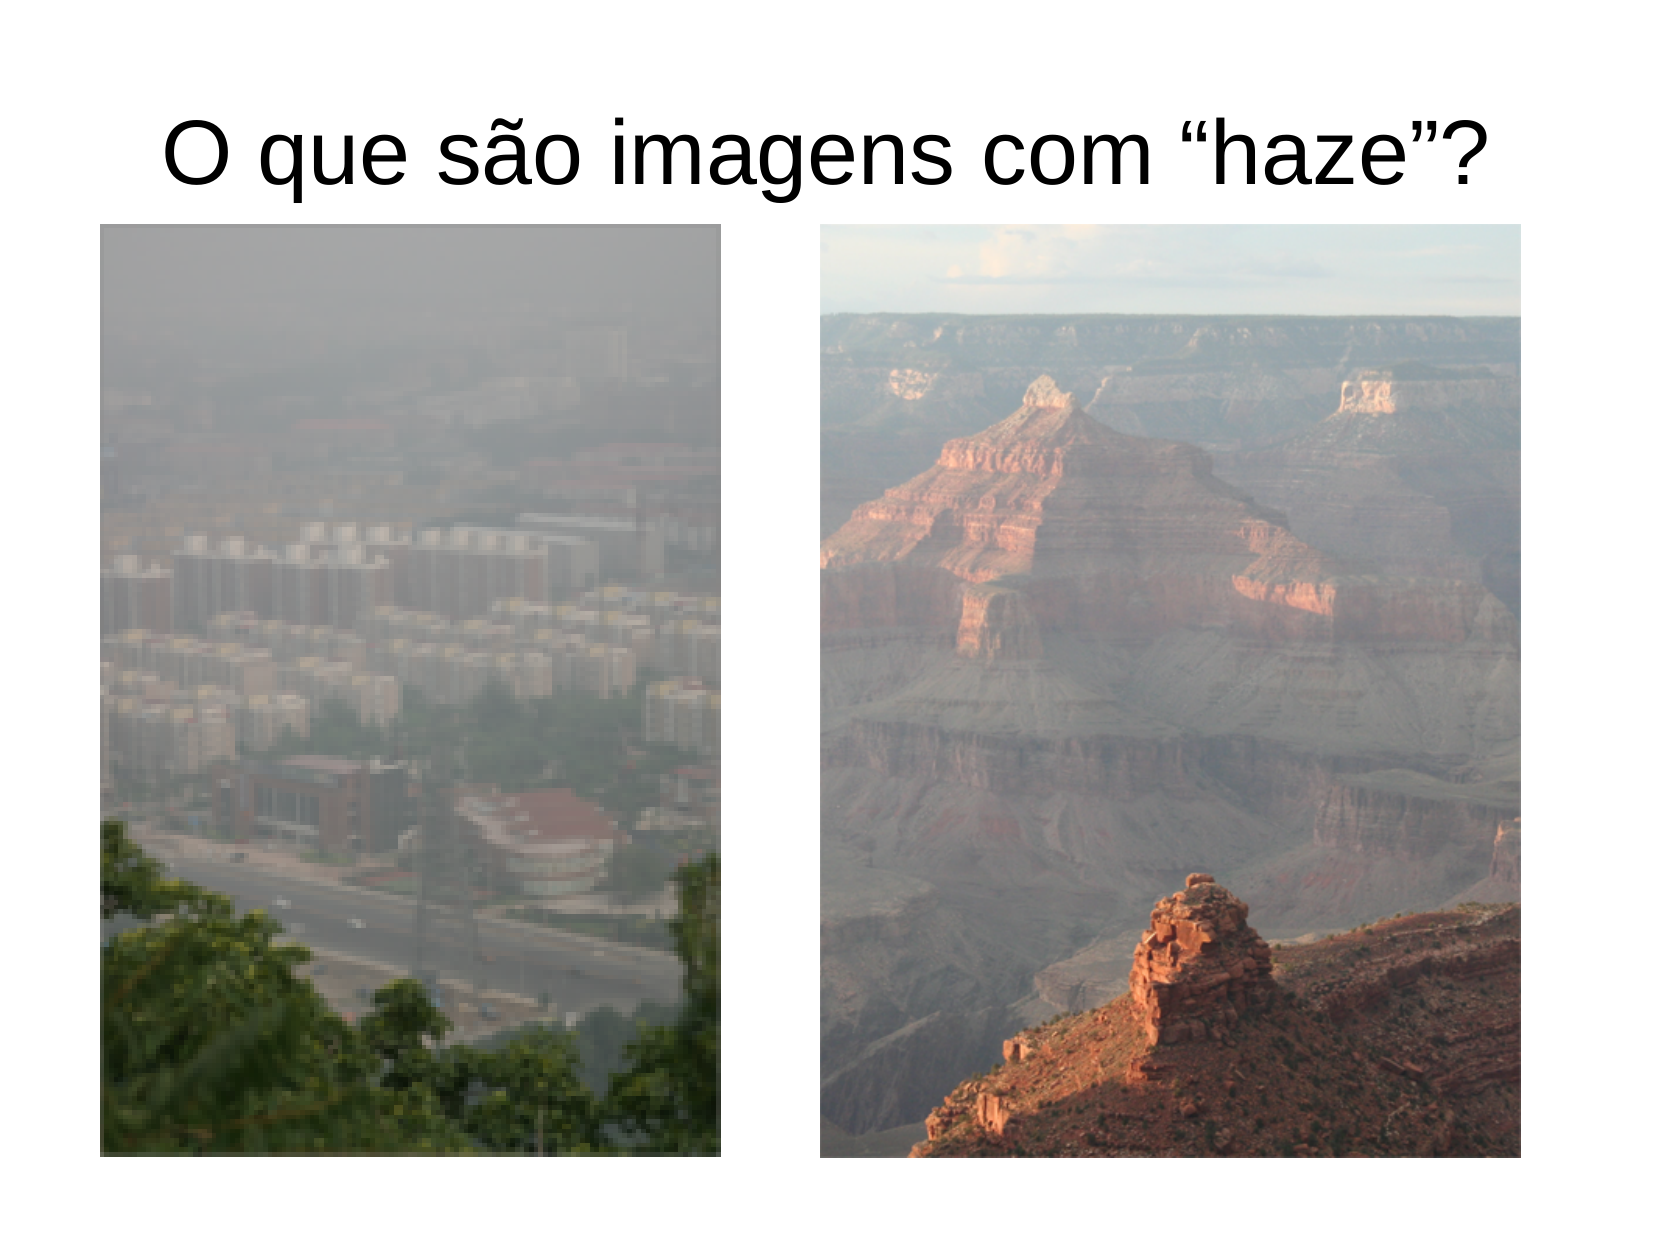

# O que são imagens com “haze”?